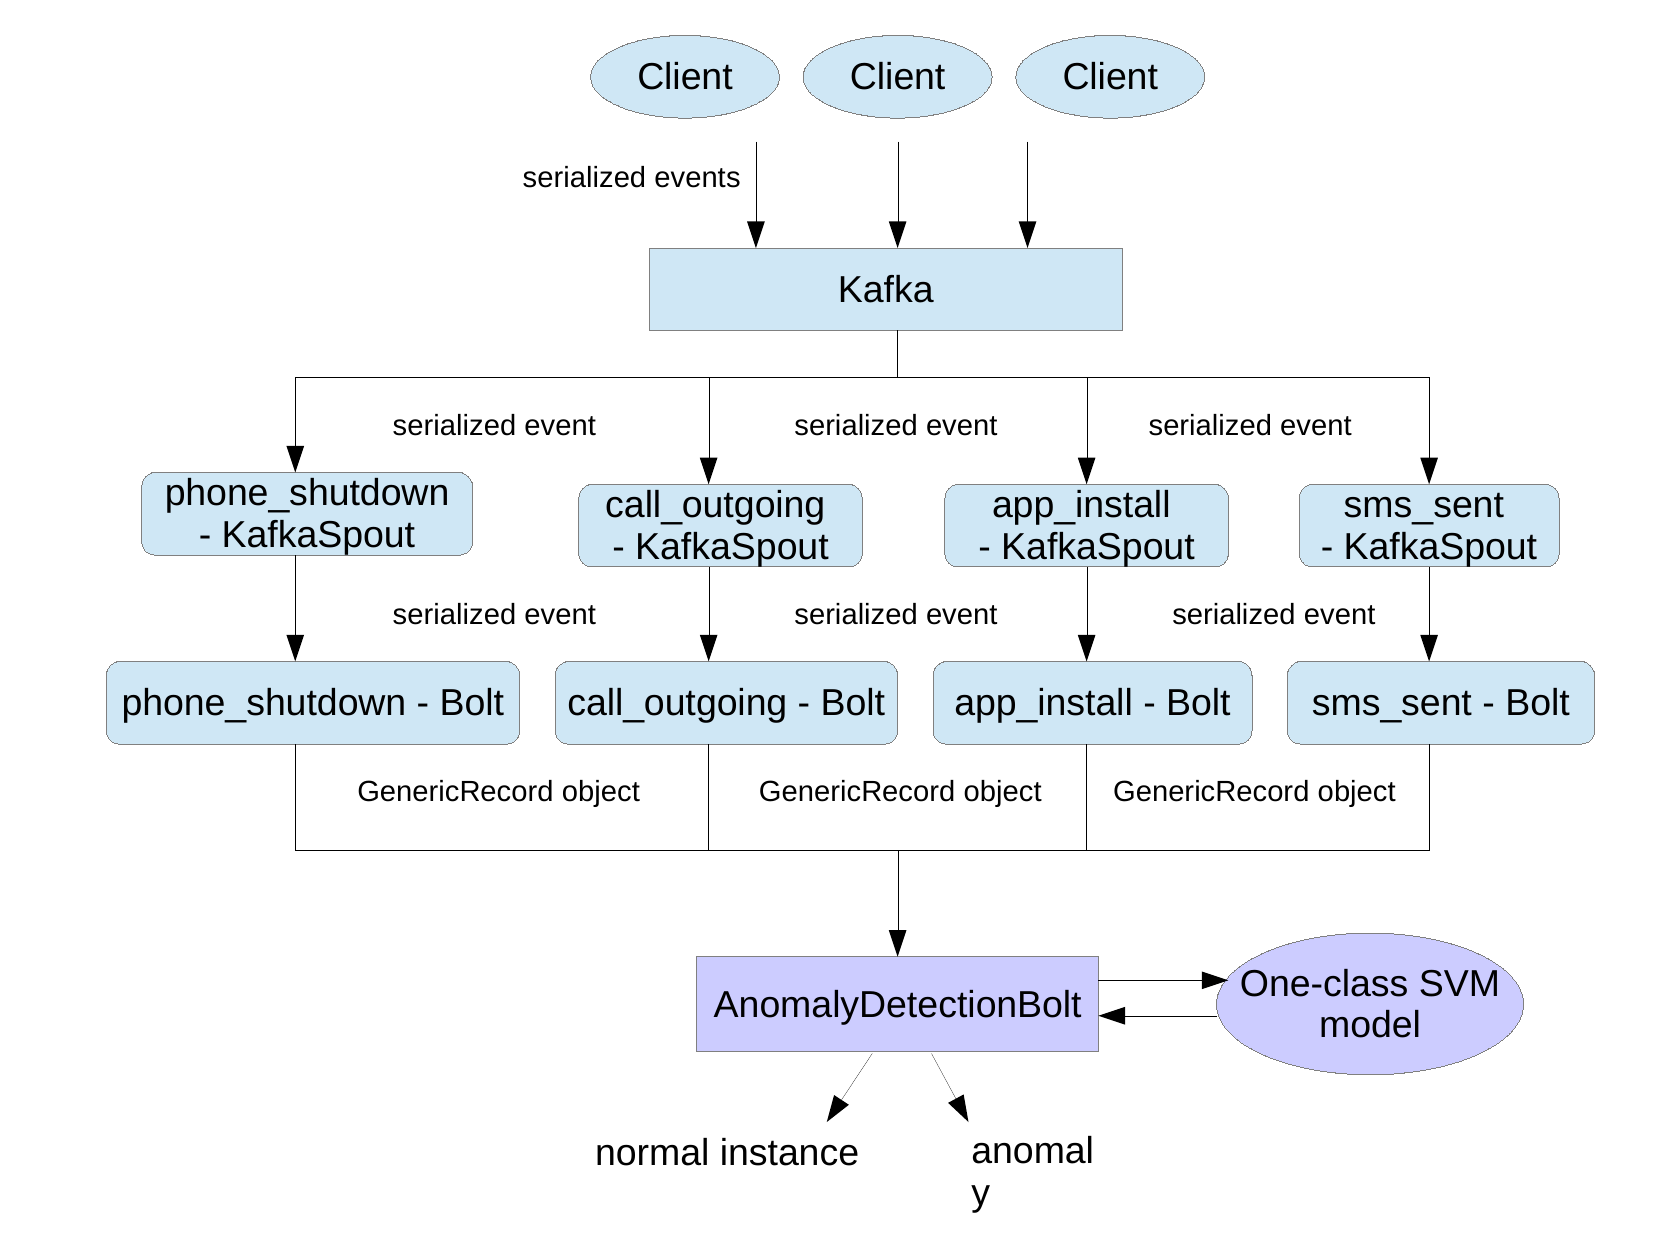

Client
Client
Client
serialized events
Kafka
serialized event
serialized event
serialized event
phone_shutdown
- KafkaSpout
call_outgoing
- KafkaSpout
app_install
- KafkaSpout
sms_sent
- KafkaSpout
serialized event
serialized event
serialized event
phone_shutdown - Bolt
call_outgoing - Bolt
app_install - Bolt
sms_sent - Bolt
GenericRecord object
GenericRecord object
GenericRecord object
One-class SVM
model
AnomalyDetectionBolt
anomaly
normal instance